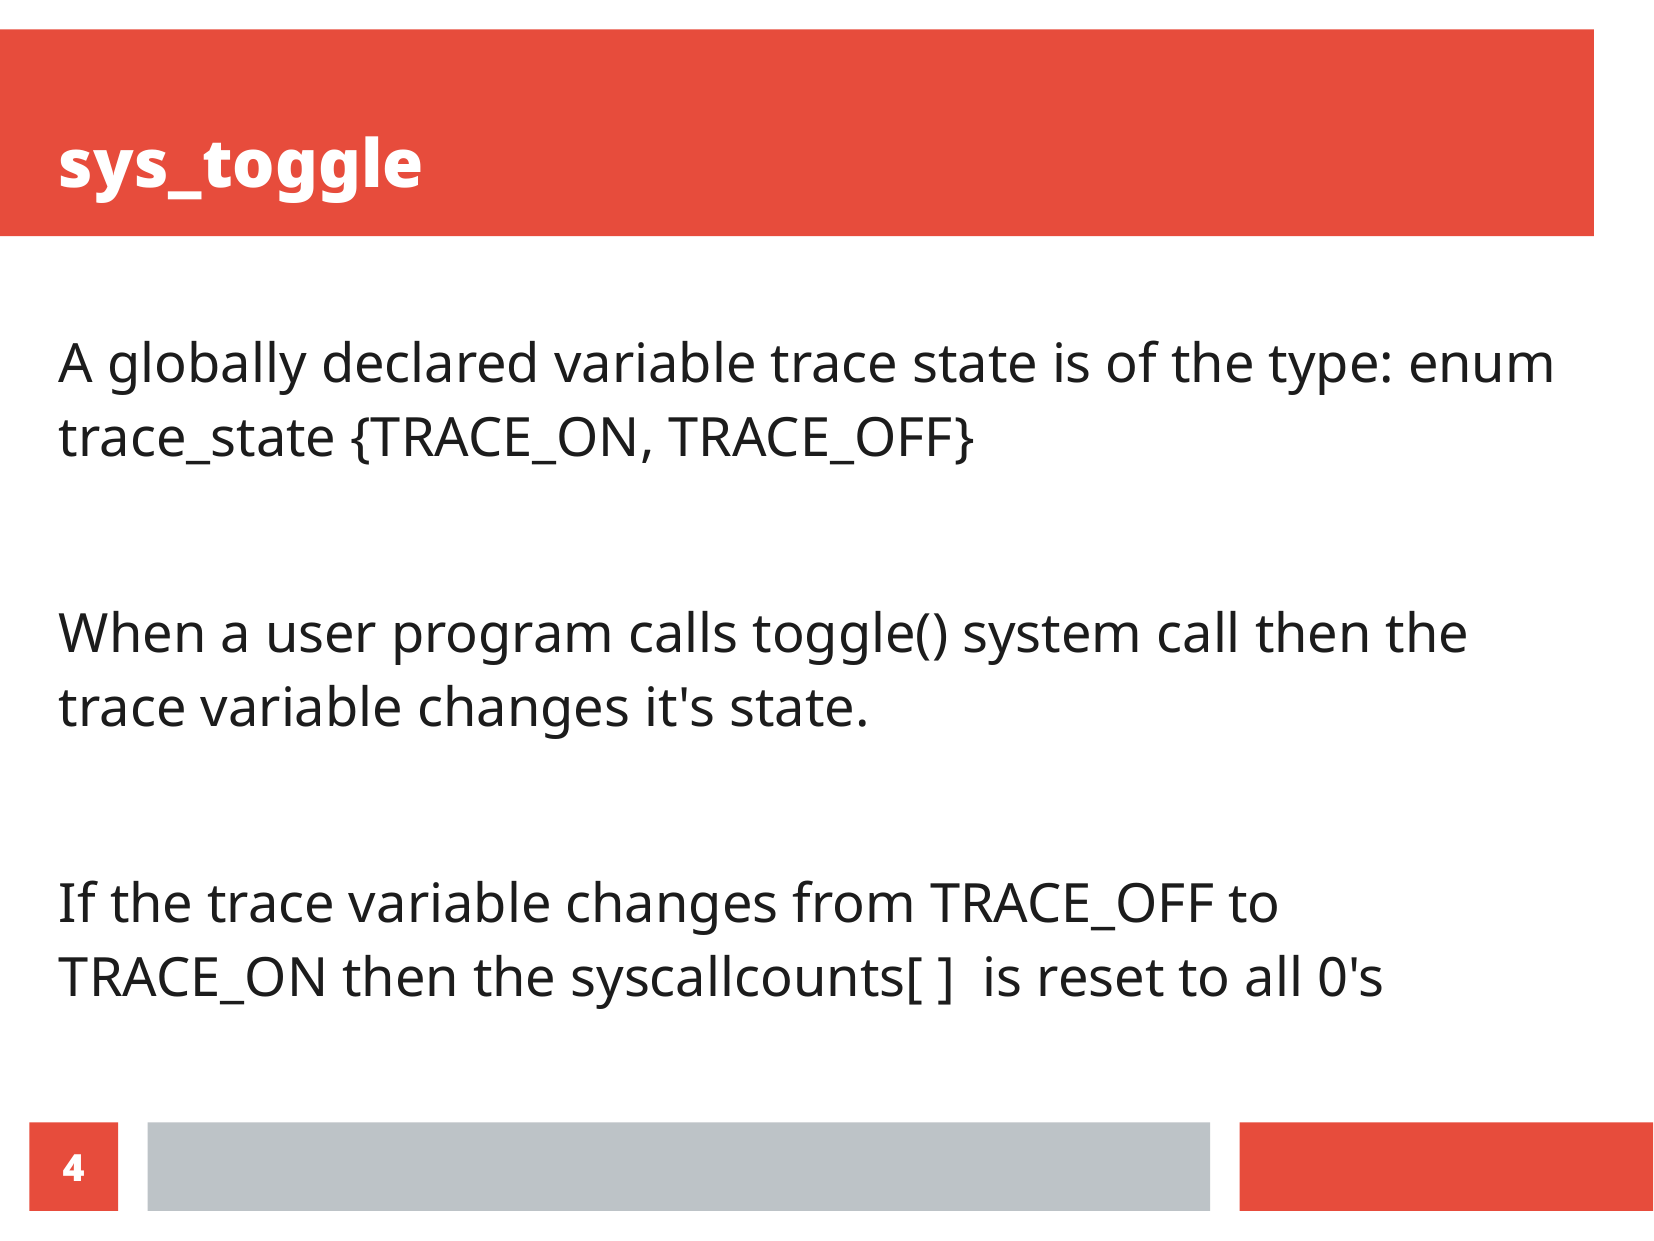

# sys_toggle
A globally declared variable trace state is of the type: enum trace_state {TRACE_ON, TRACE_OFF}
When a user program calls toggle() system call then the trace variable changes it's state.
If the trace variable changes from TRACE_OFF to TRACE_ON then the syscallcounts[ ] is reset to all 0's
4